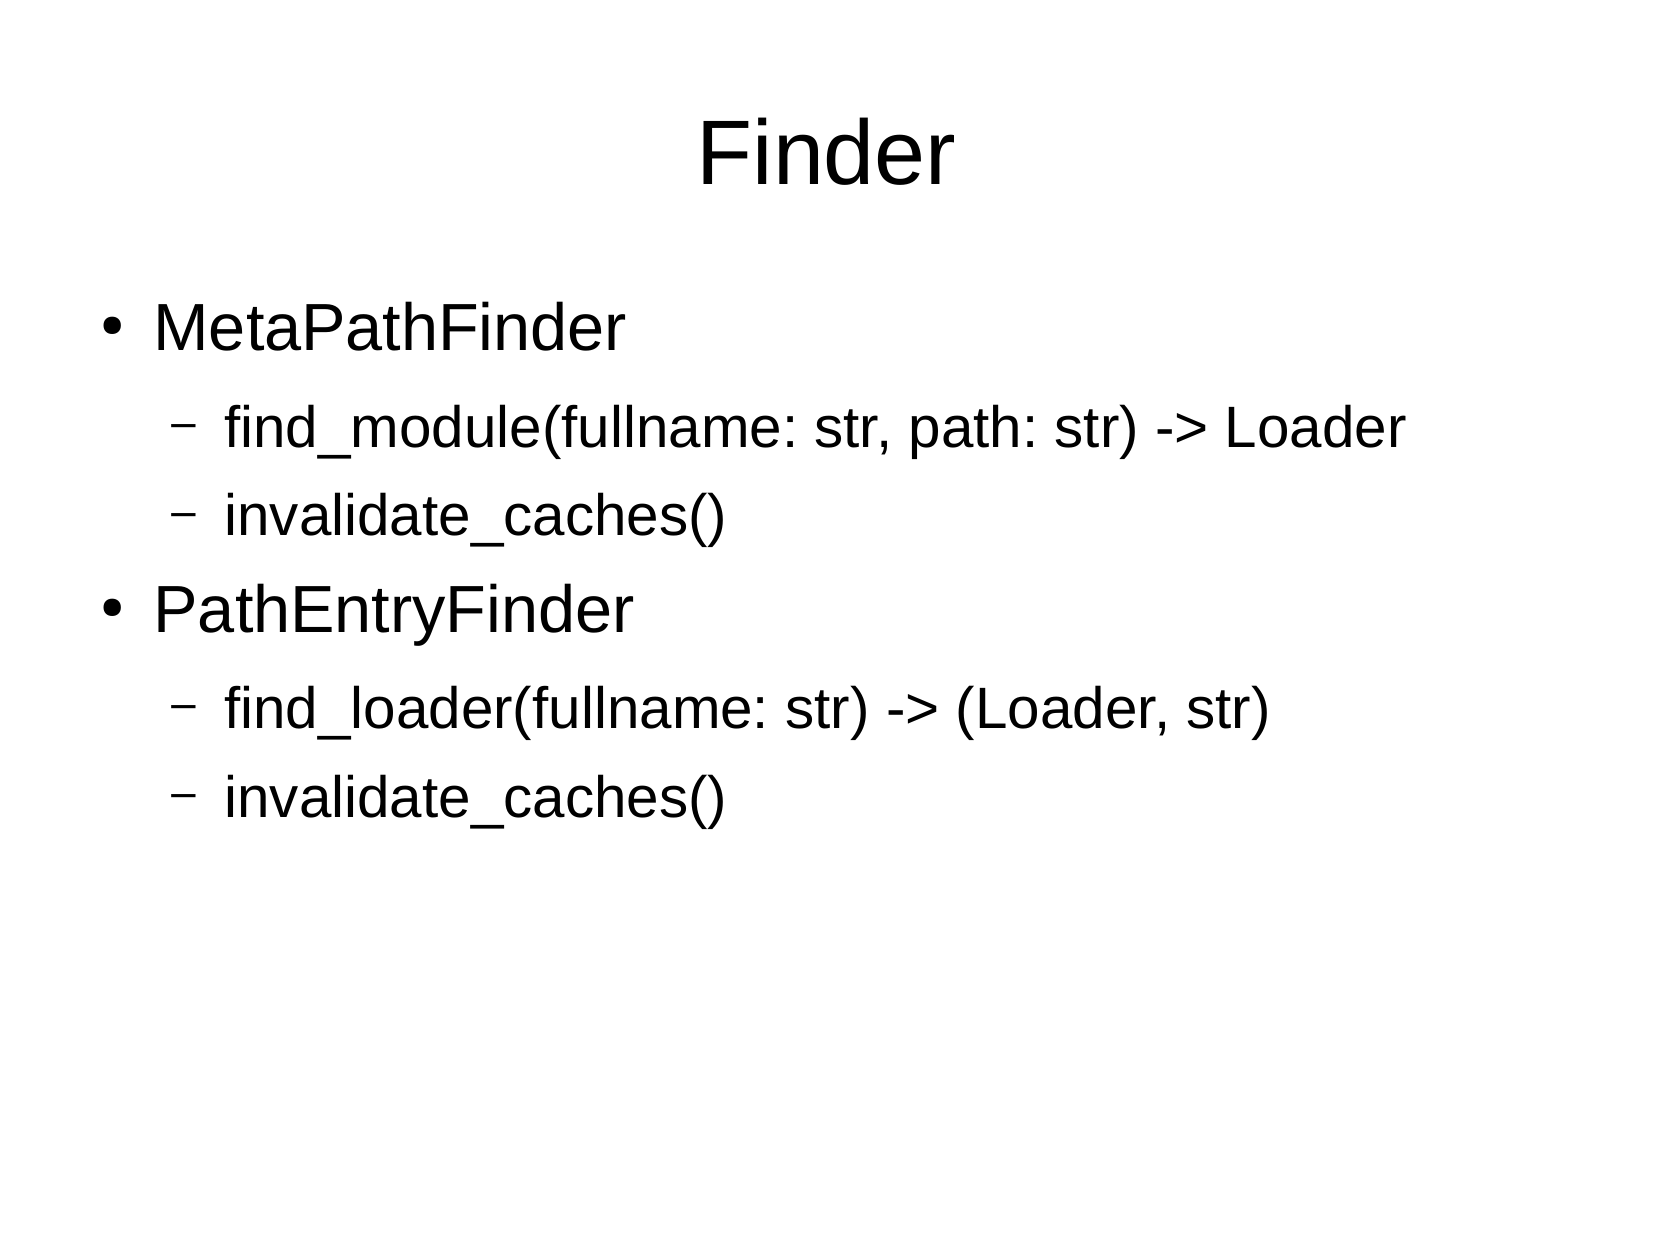

# Finder
MetaPathFinder
find_module(fullname: str, path: str) -> Loader
invalidate_caches()
PathEntryFinder
find_loader(fullname: str) -> (Loader, str)
invalidate_caches()